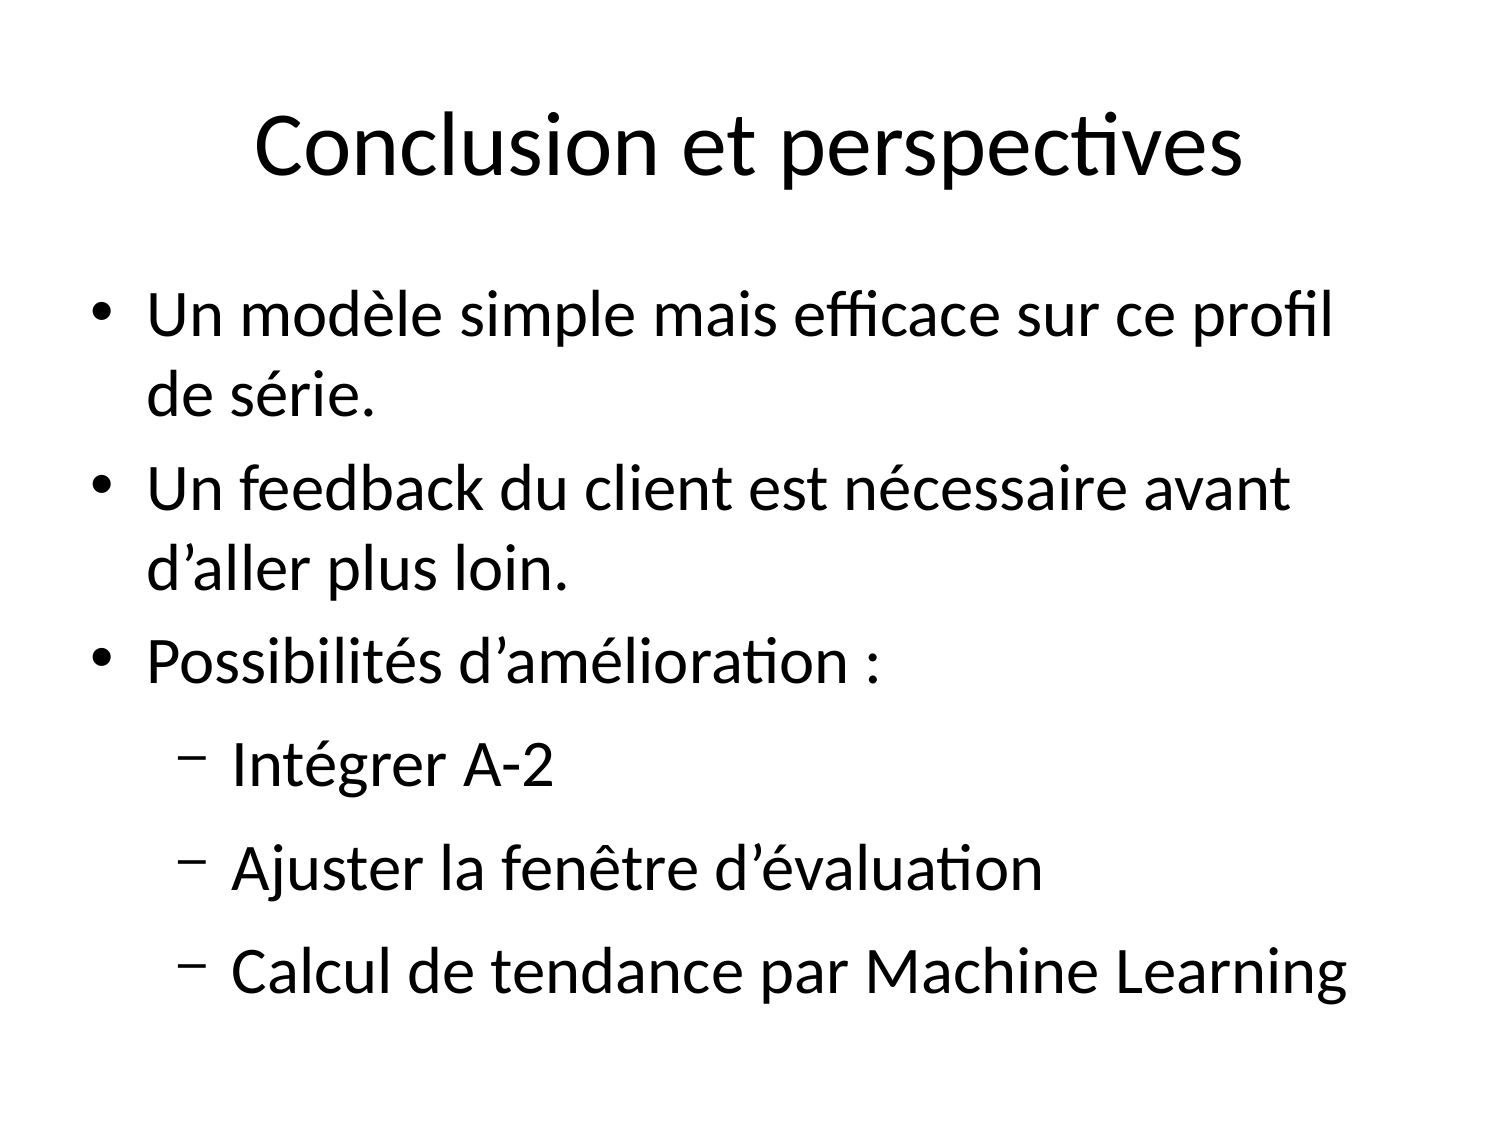

# Conclusion et perspectives
Un modèle simple mais efficace sur ce profil de série.
Un feedback du client est nécessaire avant d’aller plus loin.
Possibilités d’amélioration :
Intégrer A-2
Ajuster la fenêtre d’évaluation
Calcul de tendance par Machine Learning